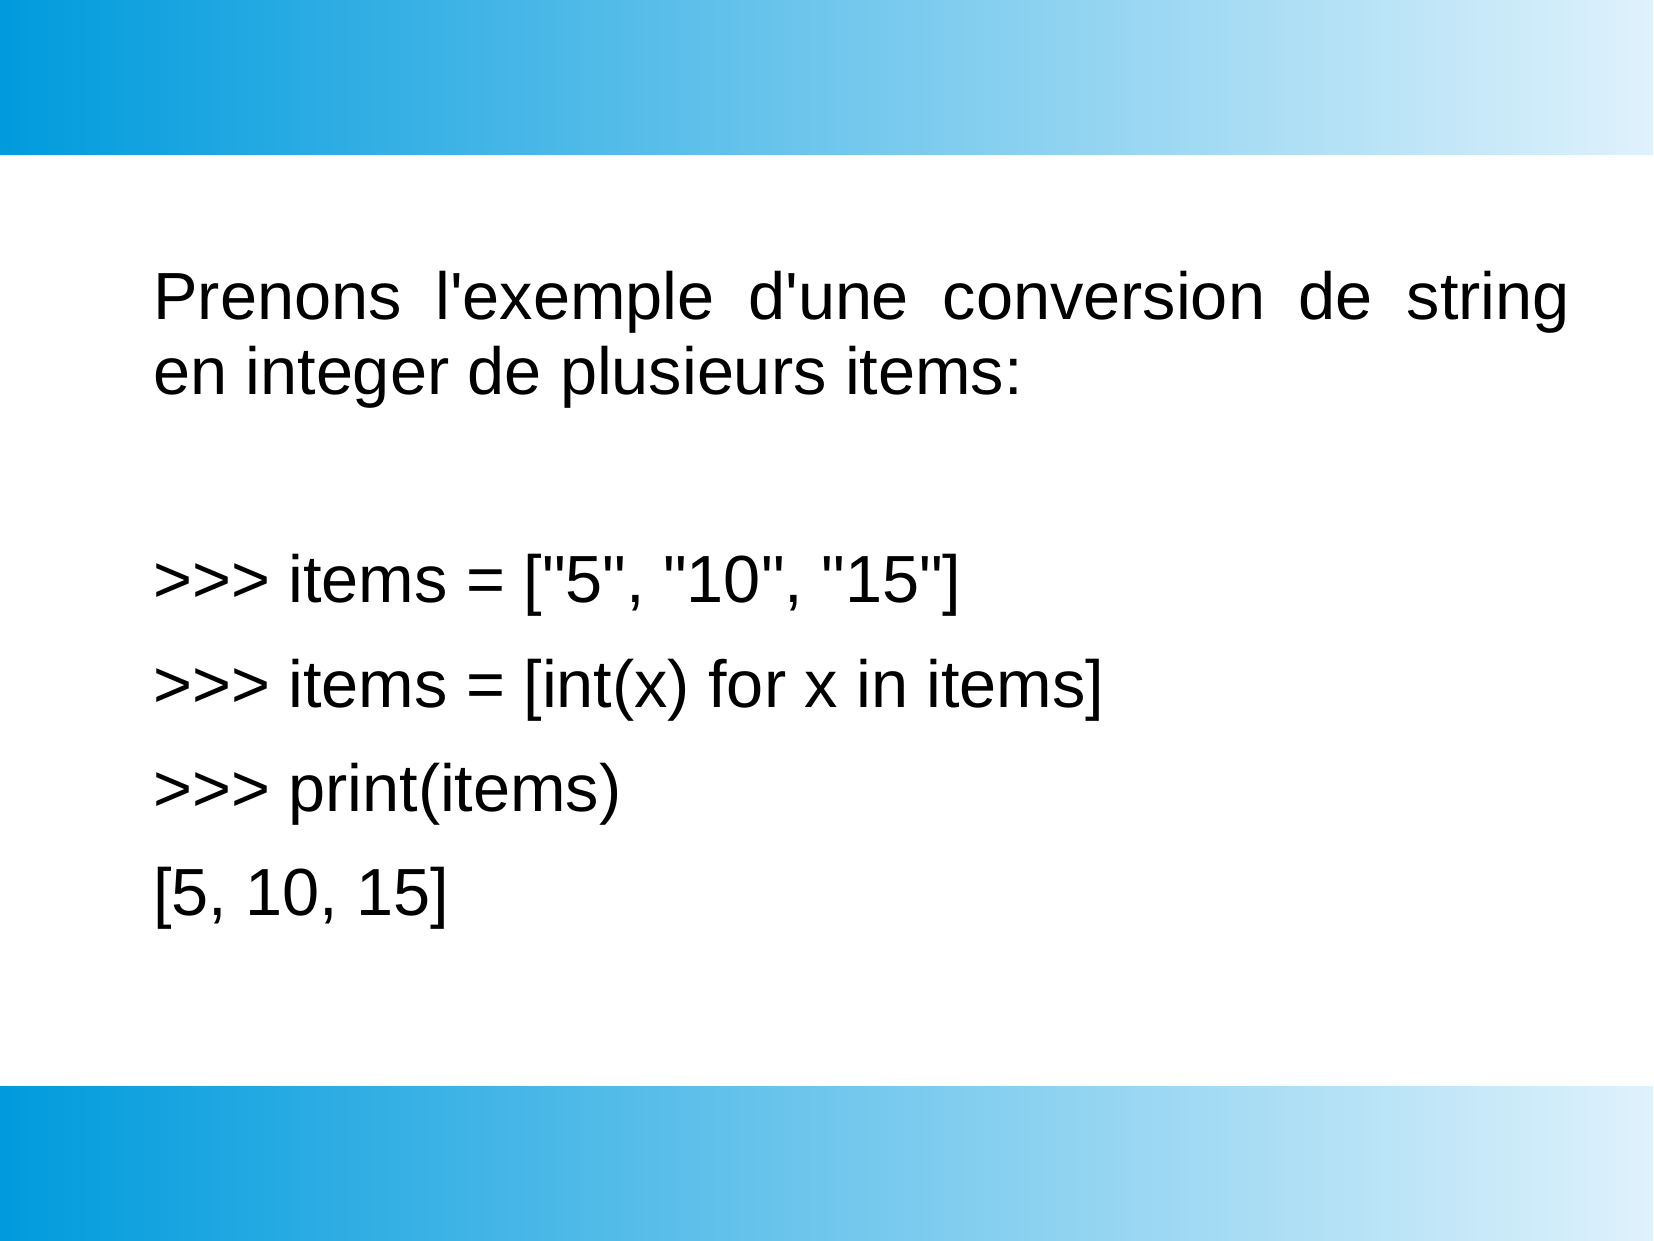

# Prenons l'exemple d'une conversion de string en integer de plusieurs items:
>>> items = ["5", "10", "15"]
>>> items = [int(x) for x in items]
>>> print(items)
[5, 10, 15]